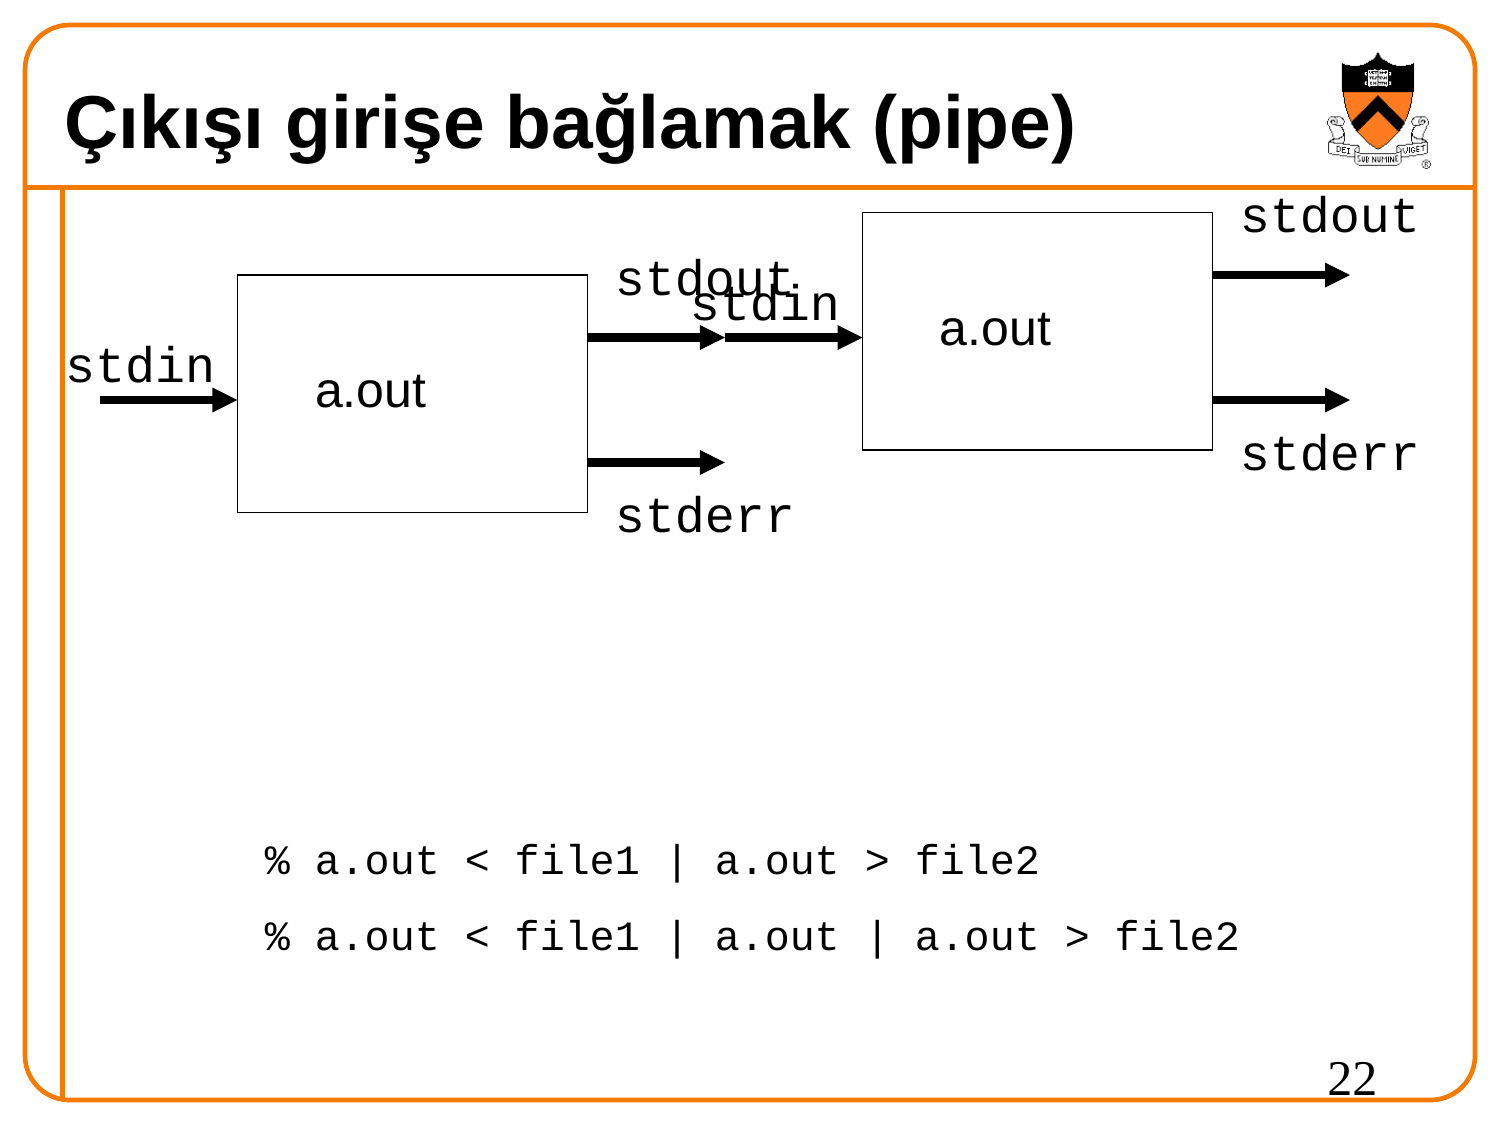

# Çıkışı girişe bağlamak (pipe)
stdout
stdin
a.out
stderr
stdout
stdin
a.out
stderr
% a.out < file1 | a.out > file2
% a.out < file1 | a.out | a.out > file2
22